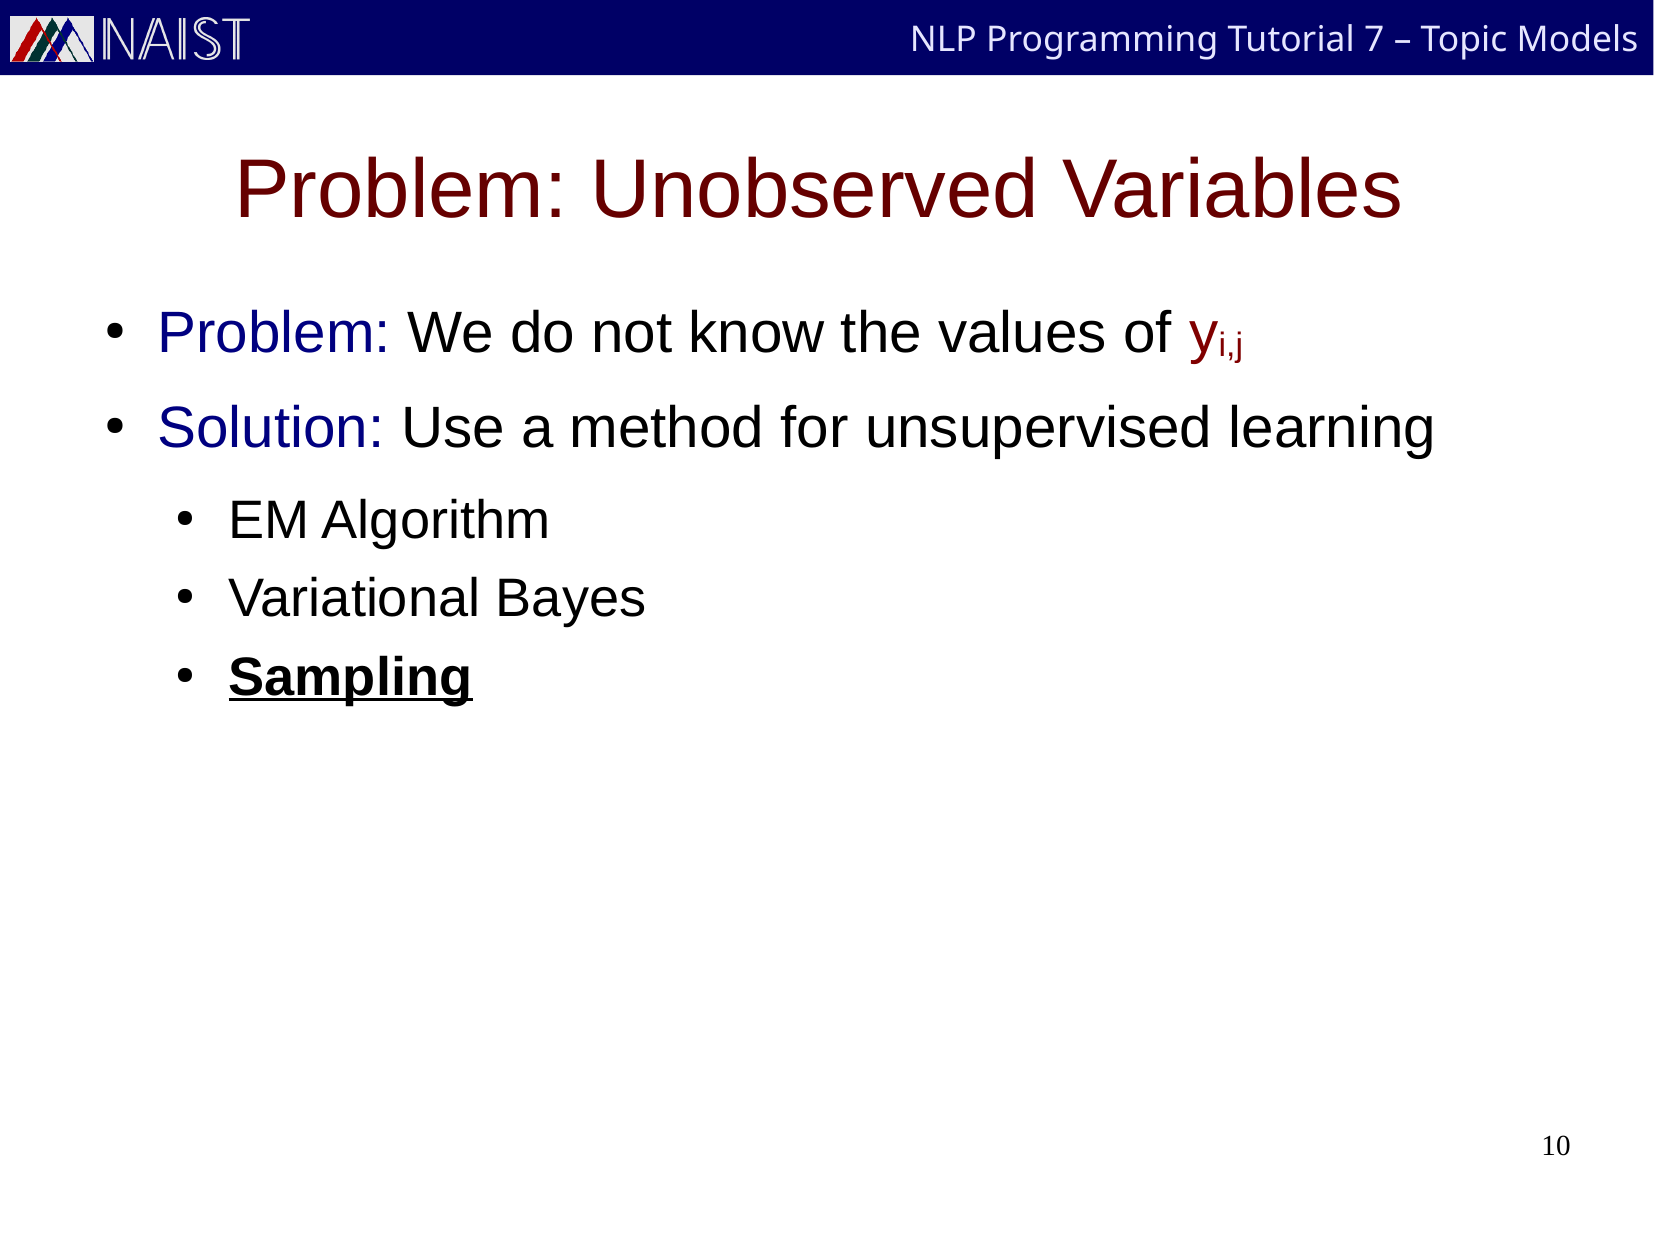

# Problem: Unobserved Variables
Problem: We do not know the values of yi,j
Solution: Use a method for unsupervised learning
EM Algorithm
Variational Bayes
Sampling
10